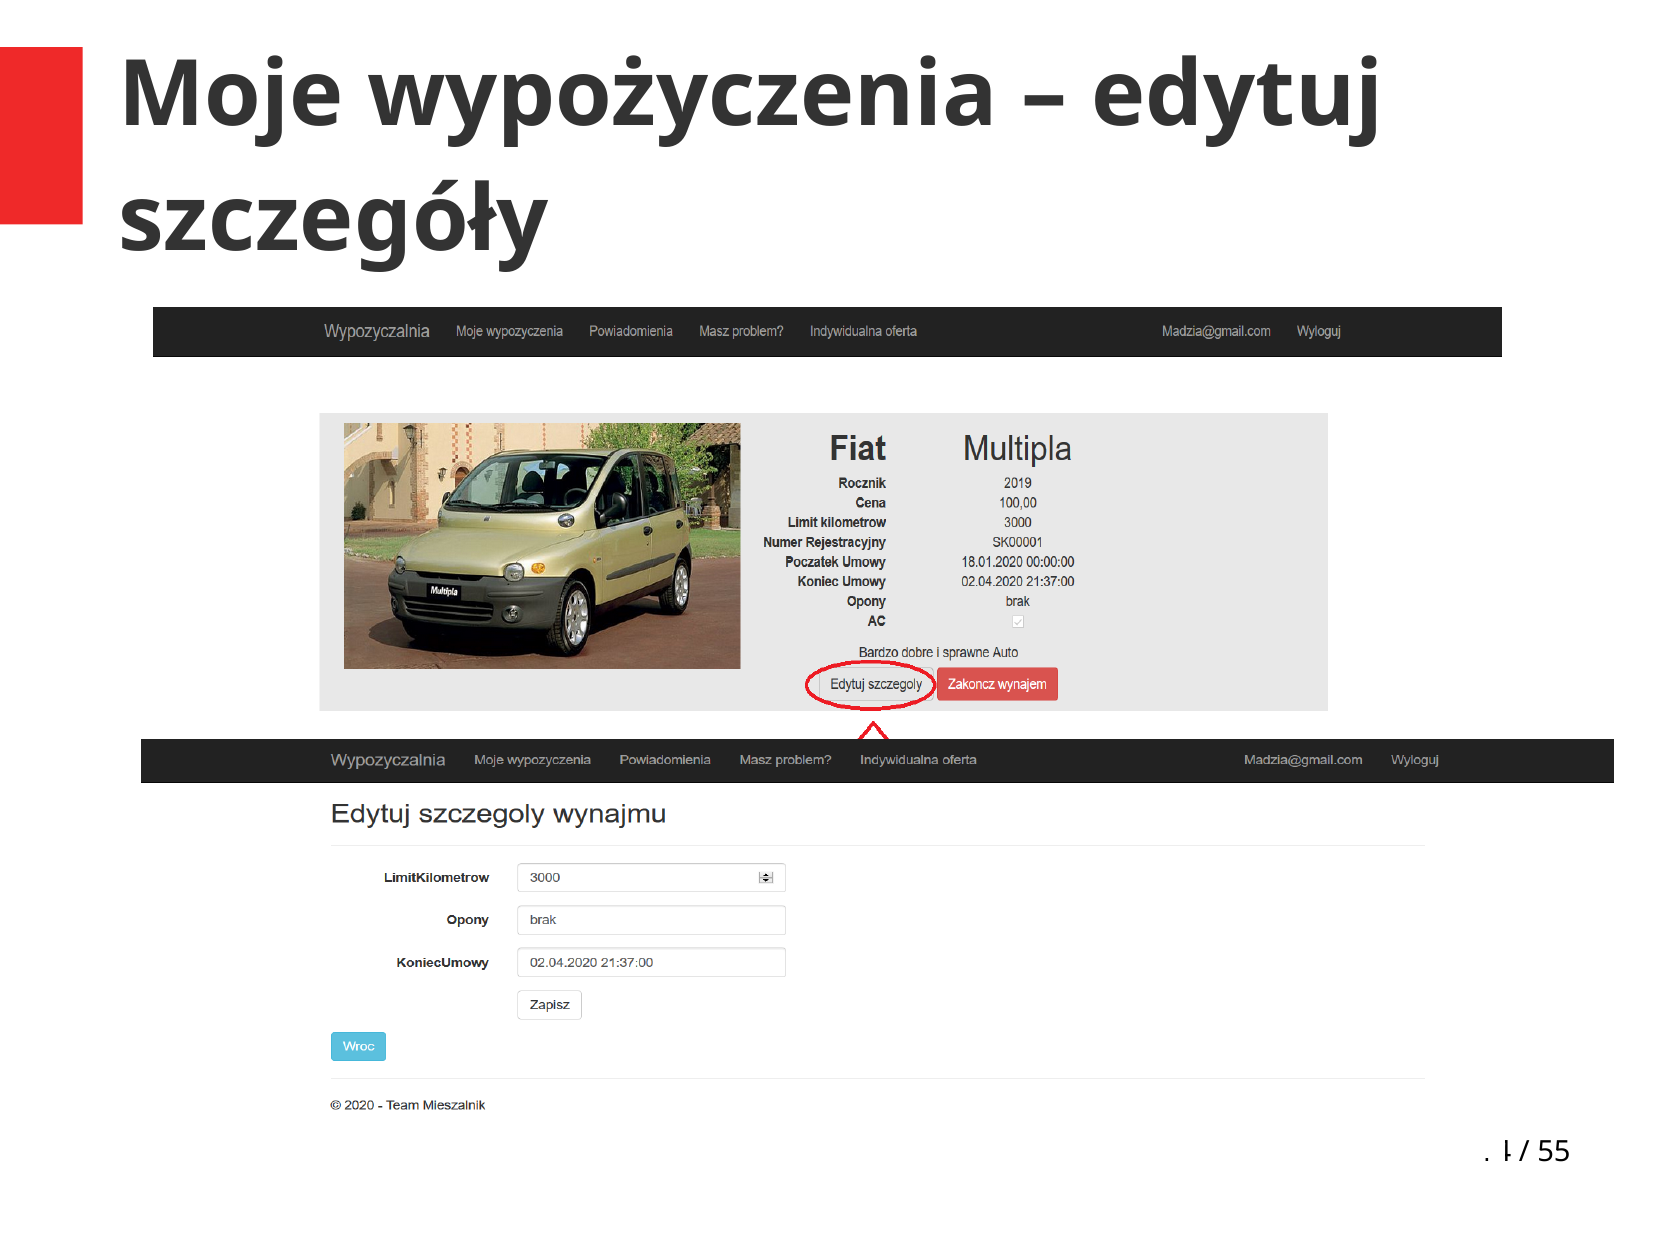

# Moje wypożyczenia – edytuj szczegóły
14